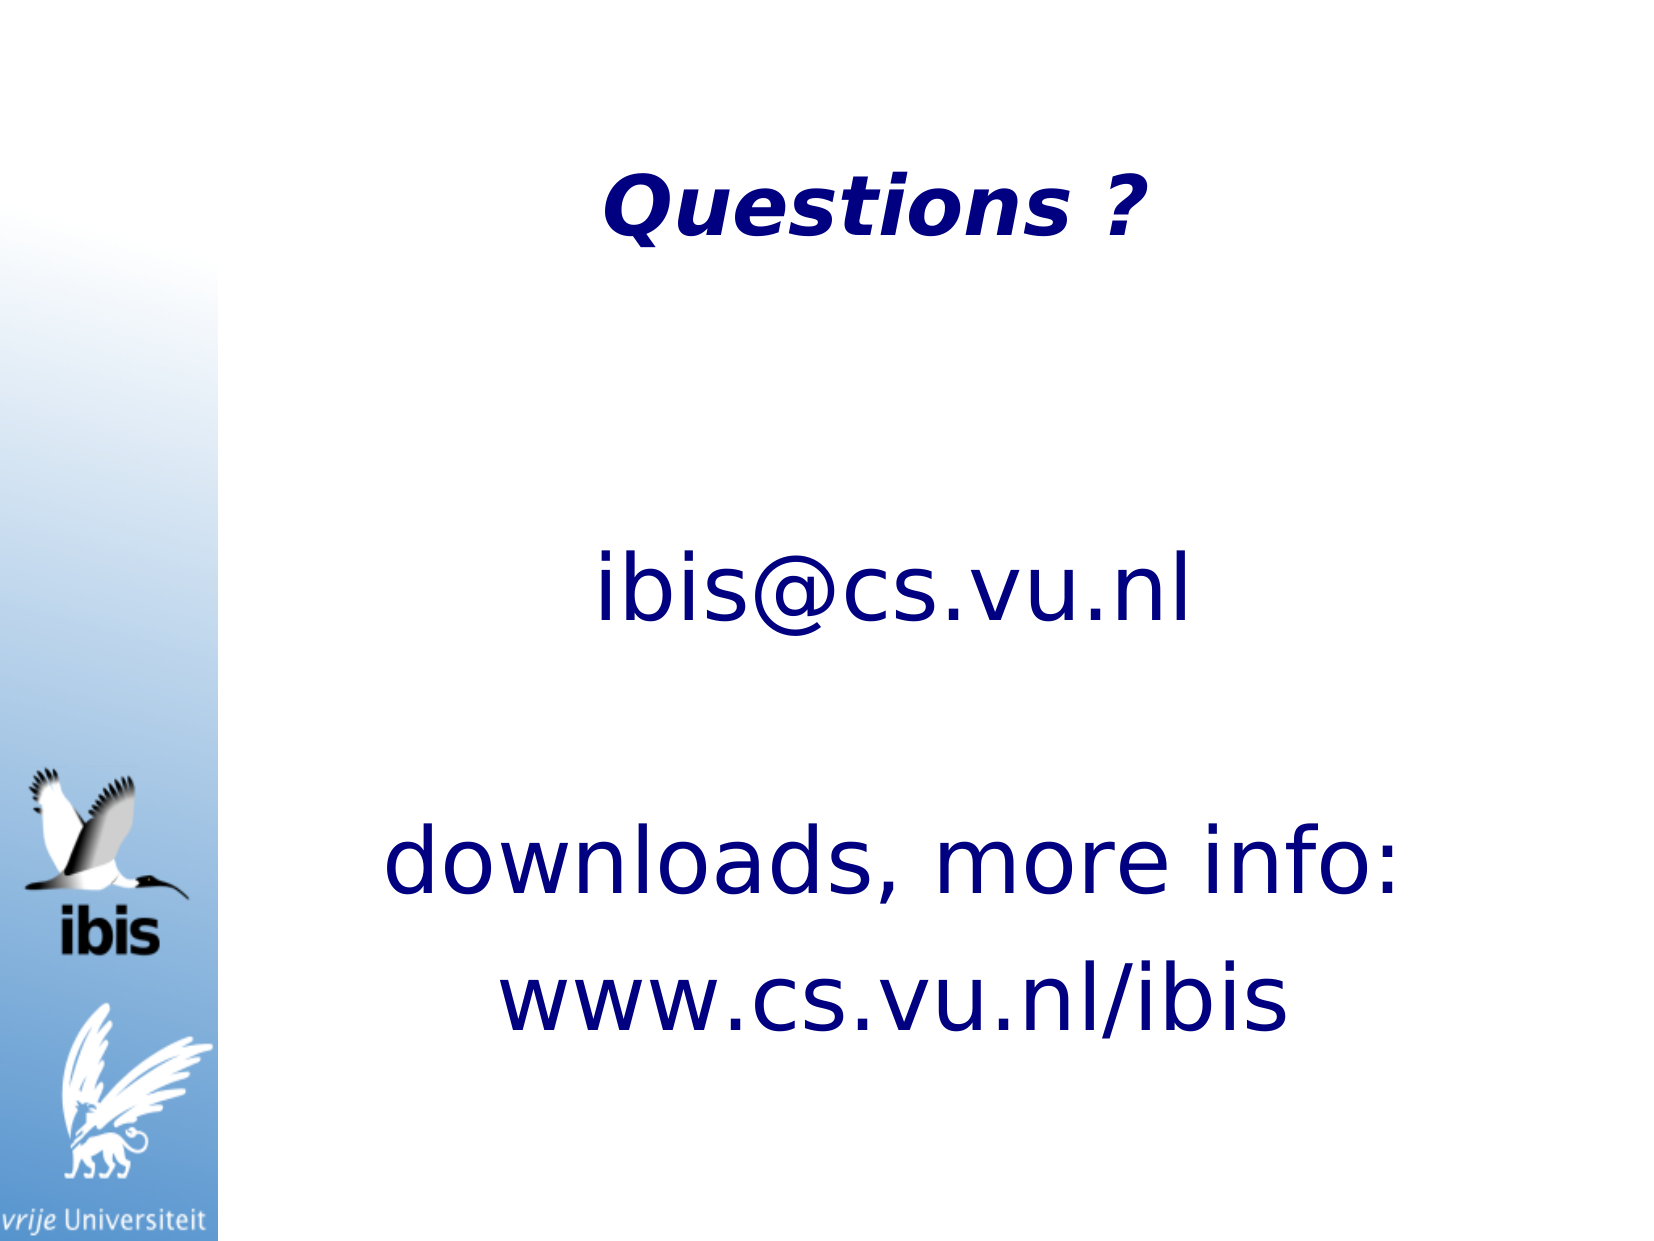

# Questions ?
ibis@cs.vu.nl
downloads, more info:
www.cs.vu.nl/ibis